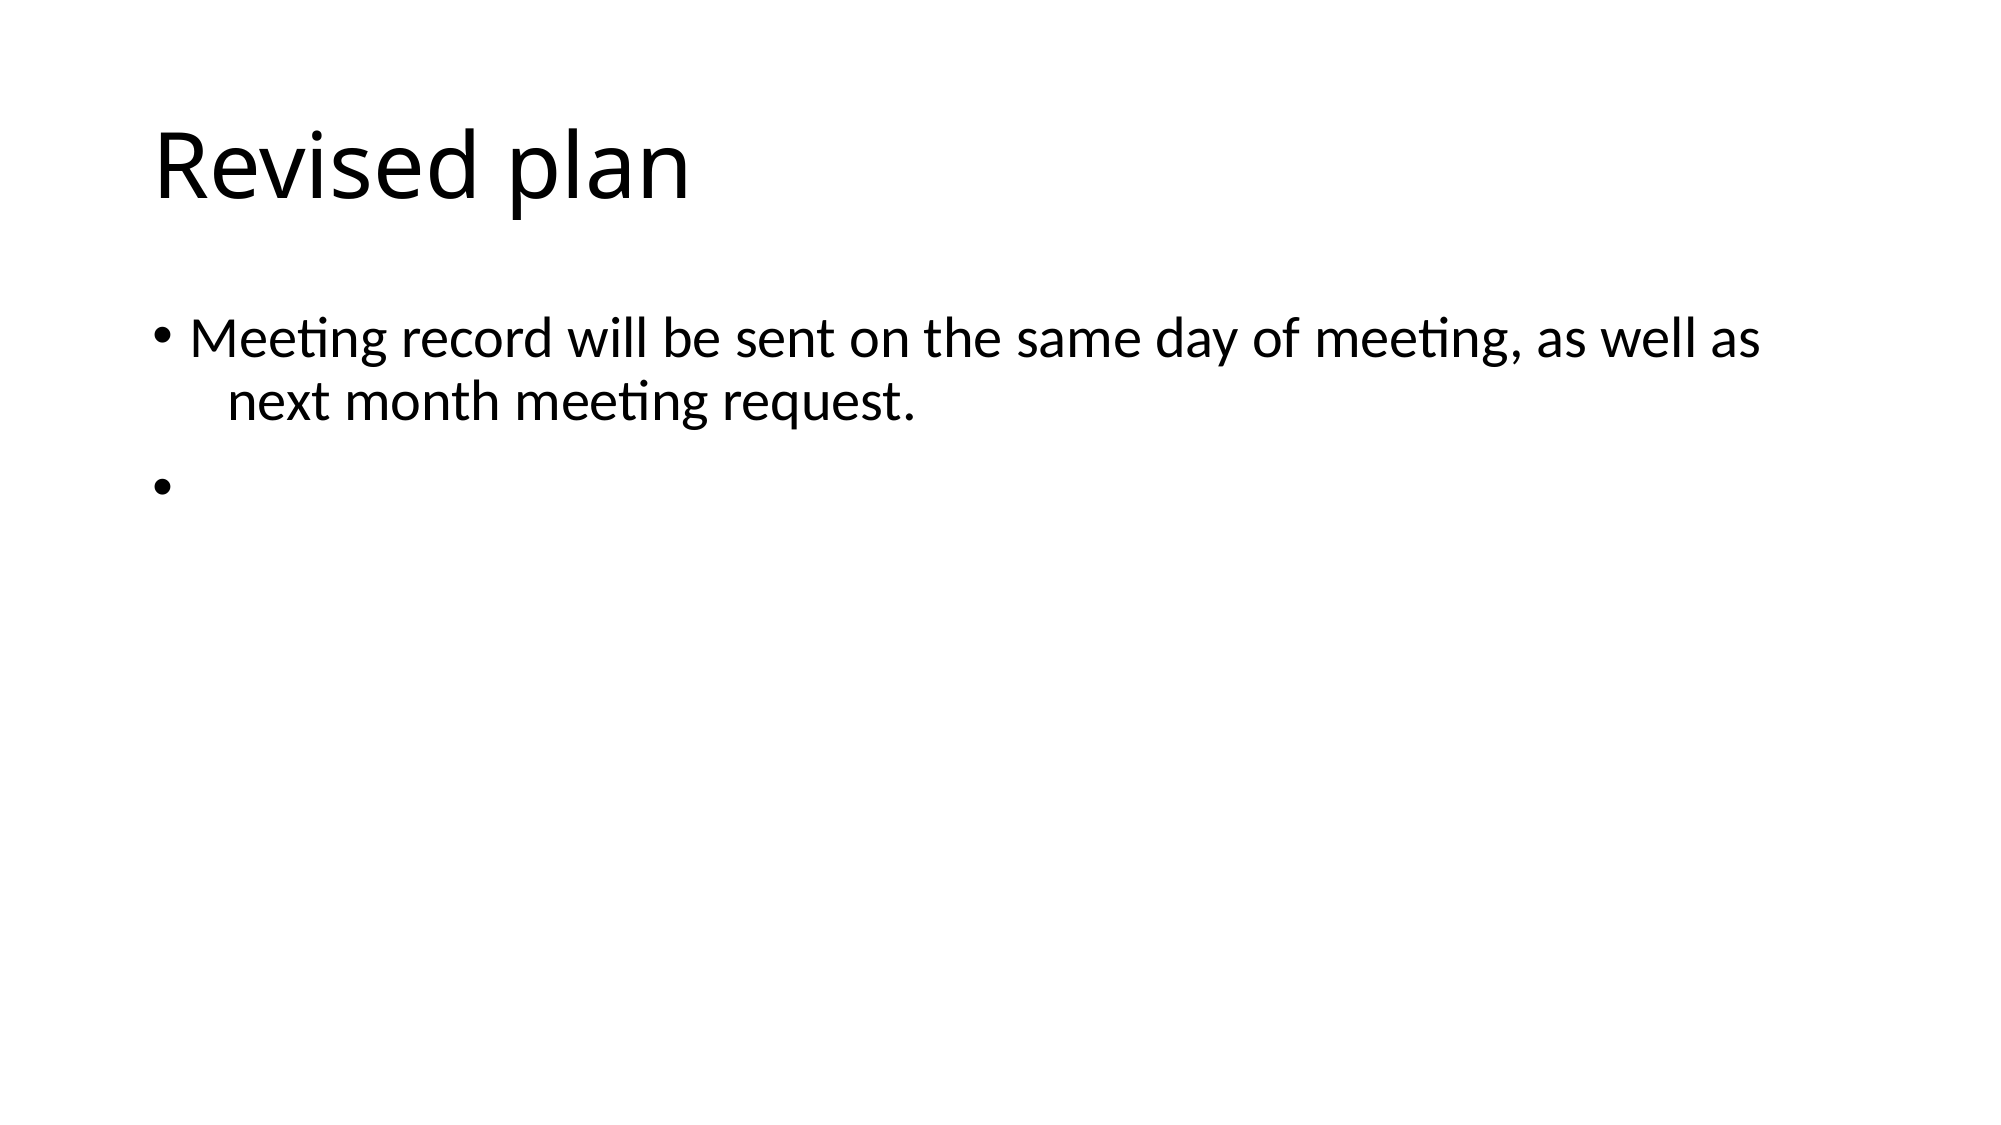

# Revised plan
Meeting record will be sent on the same day of meeting, as well as next month meeting request.